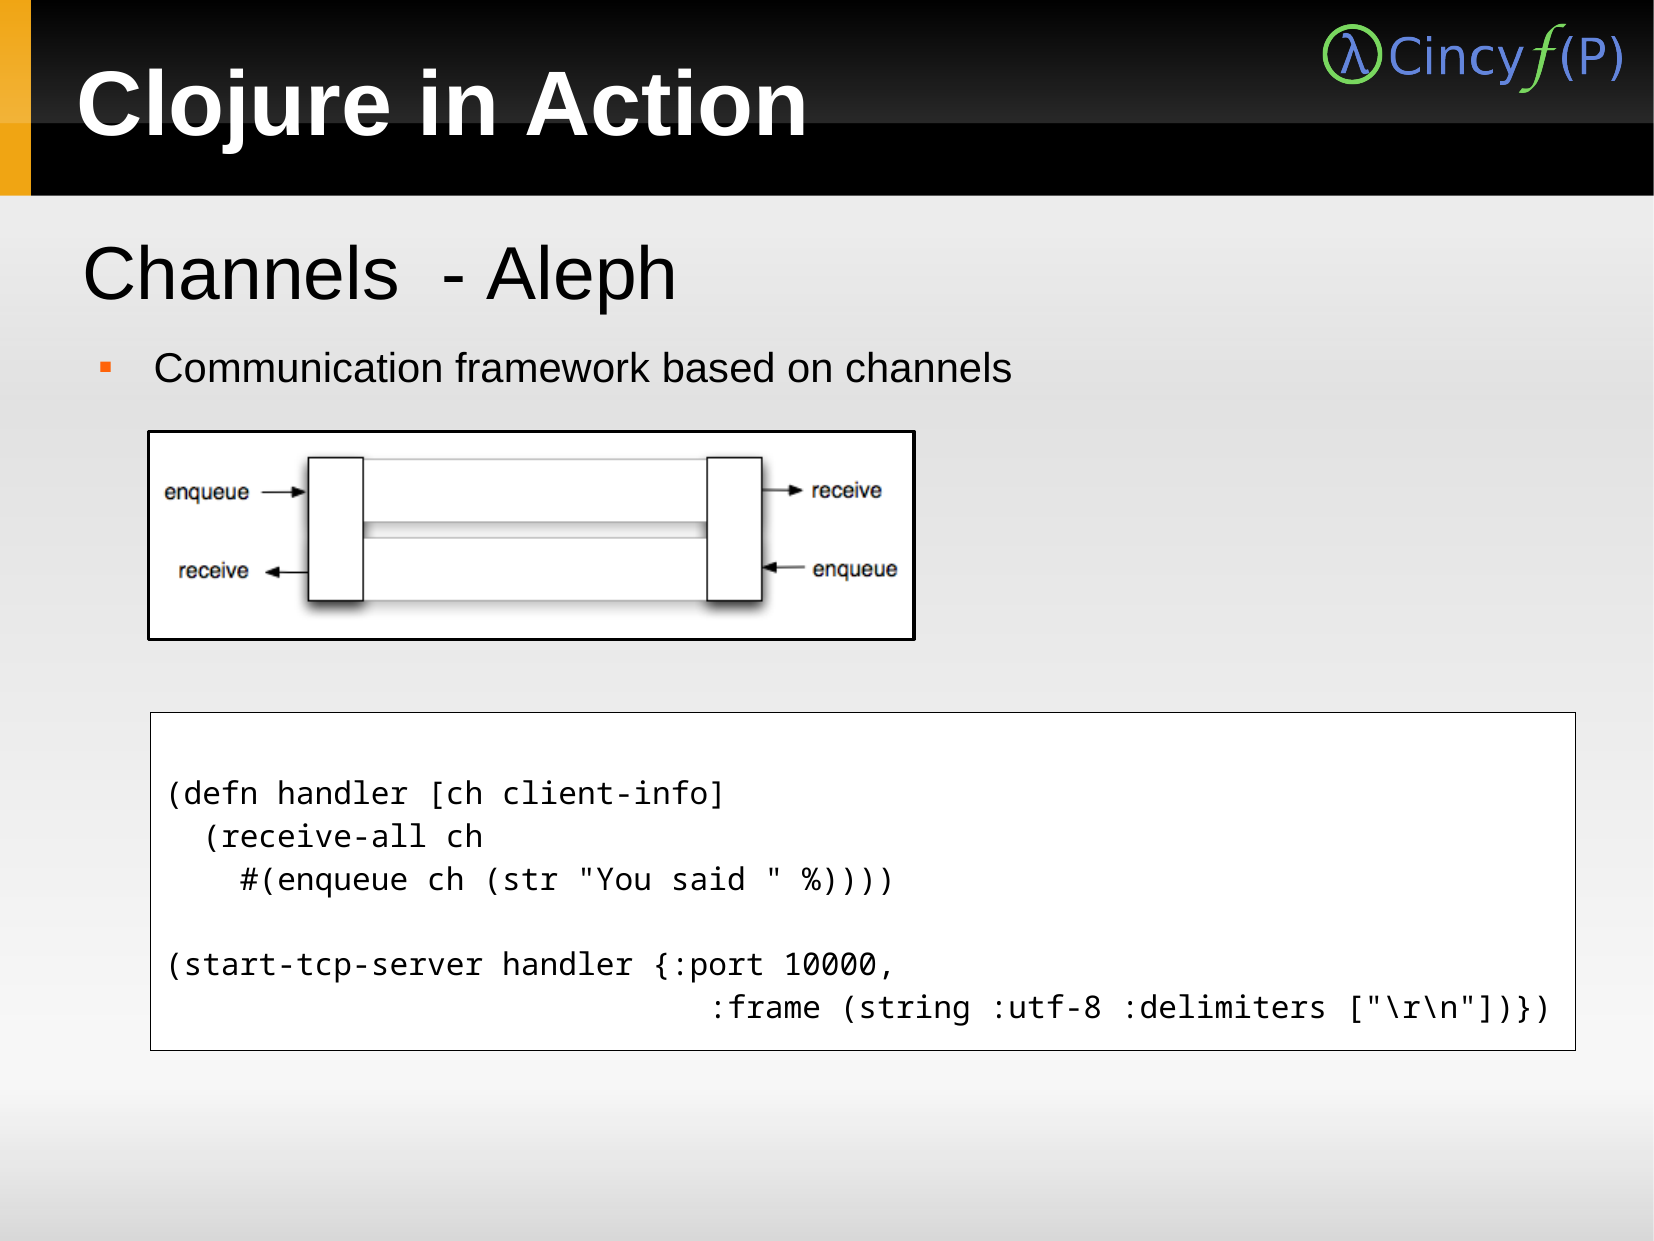

# Clojure in Action
Channels - Aleph
Communication framework based on channels
(defn handler [ch client-info]
 (receive-all ch
 #(enqueue ch (str "You said " %))))
(start-tcp-server handler {:port 10000,
			 :frame (string :utf-8 :delimiters ["\r\n"])})